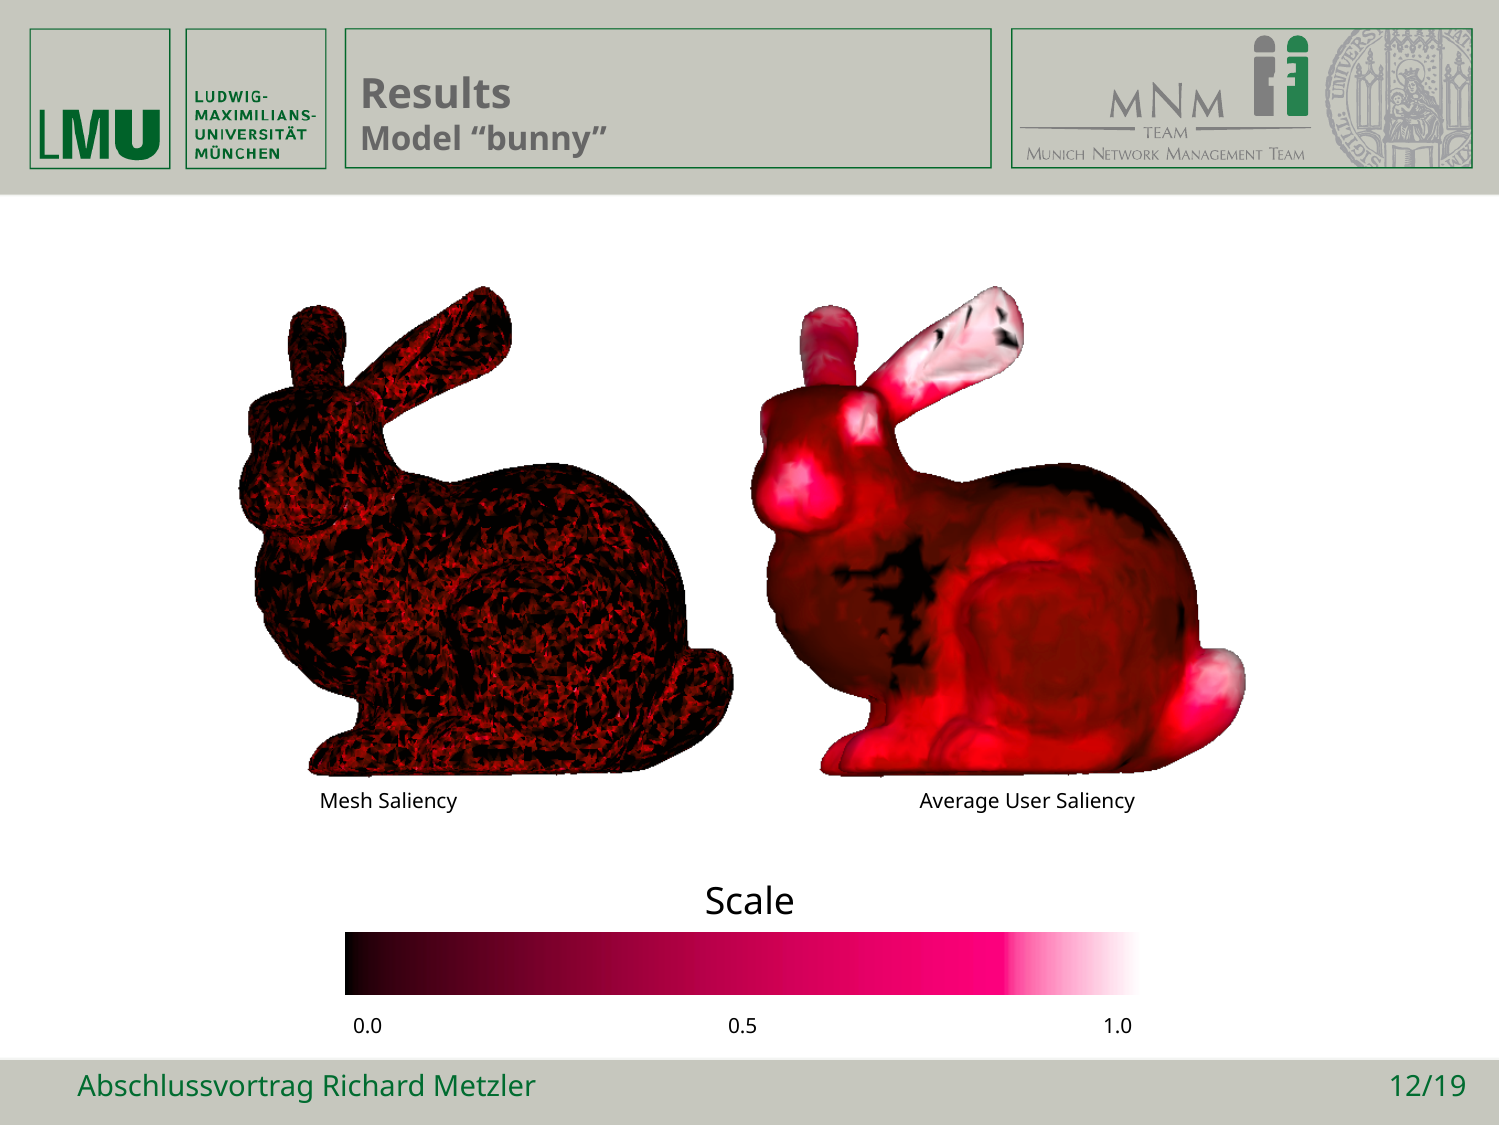

Results
Model “bunny”
Mesh Saliency							Average User Saliency
Scale
0.0					0.5					1.0
Abschlussvortrag Richard Metzler
12/19